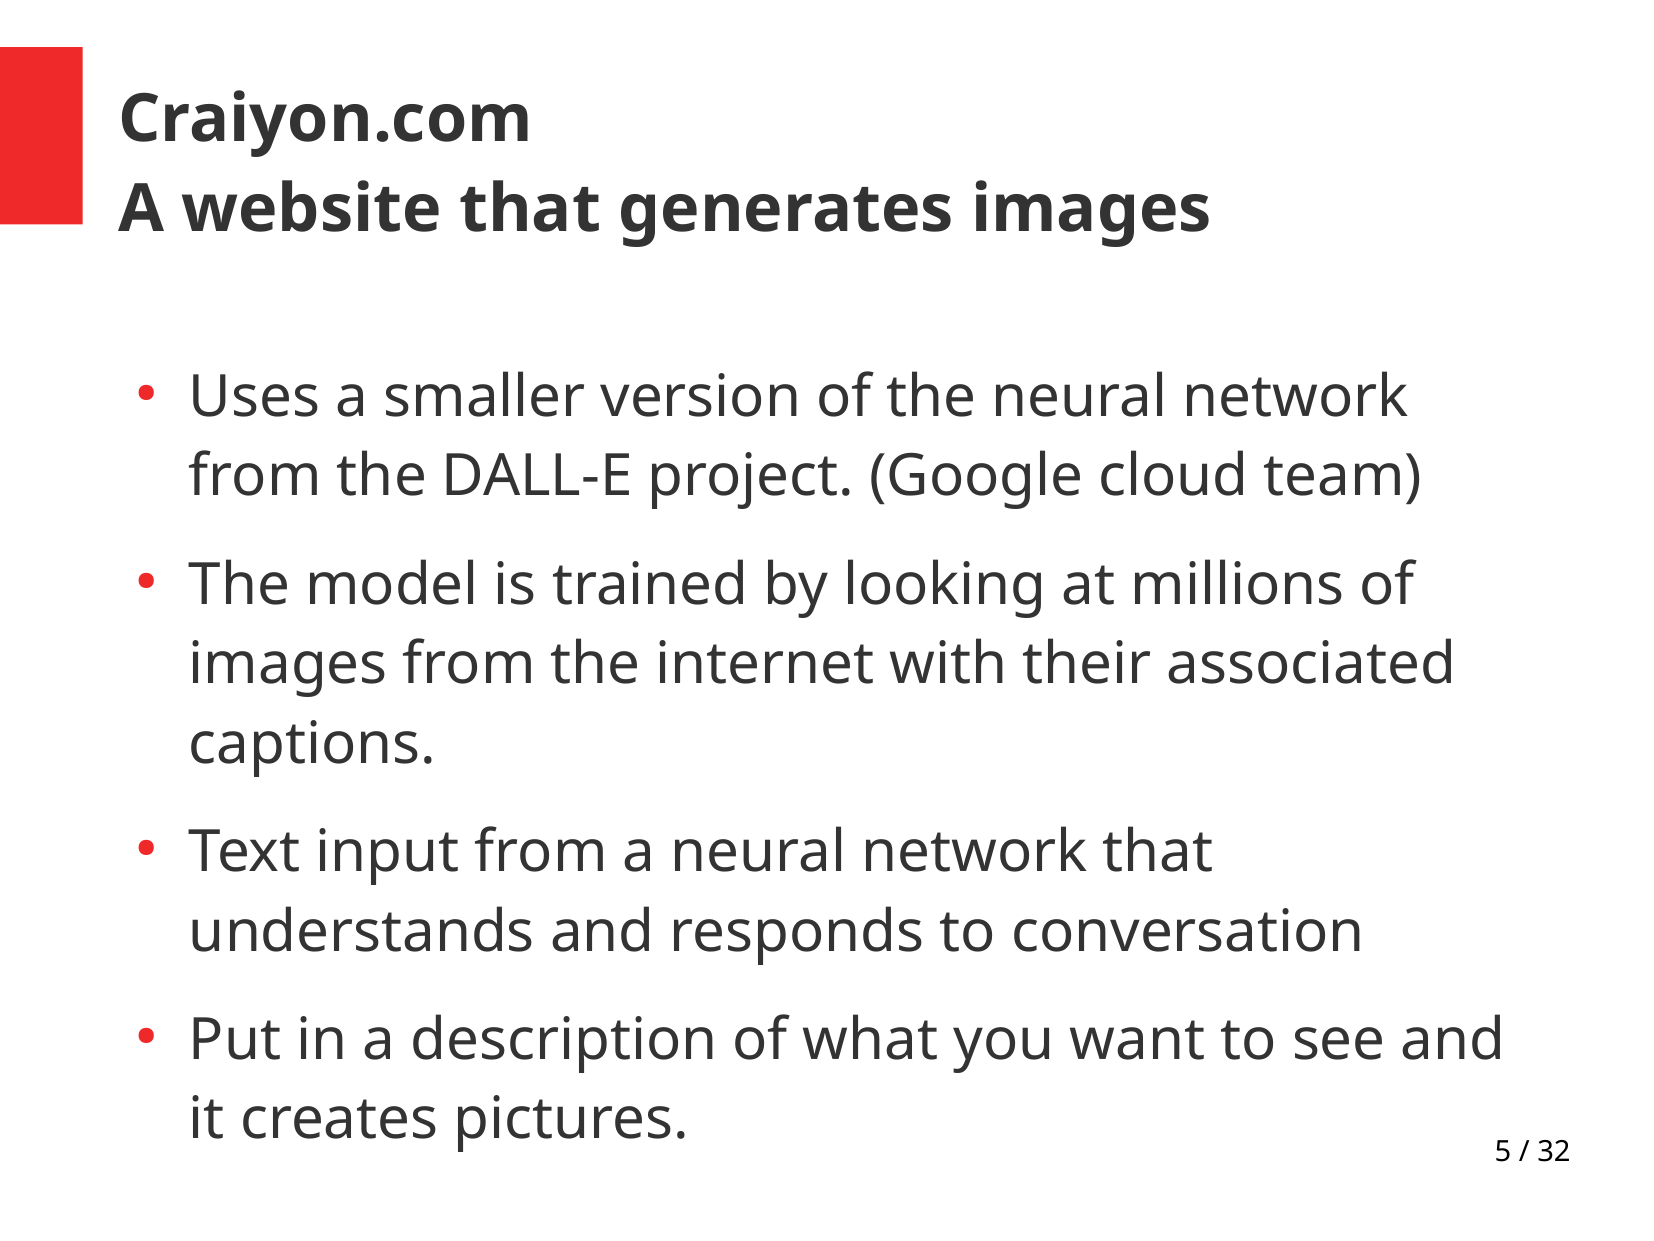

# Craiyon.com A website that generates images
Uses a smaller version of the neural network from the DALL-E project. (Google cloud team)
The model is trained by looking at millions of images from the internet with their associated captions.
Text input from a neural network that understands and responds to conversation
Put in a description of what you want to see and it creates pictures.
5